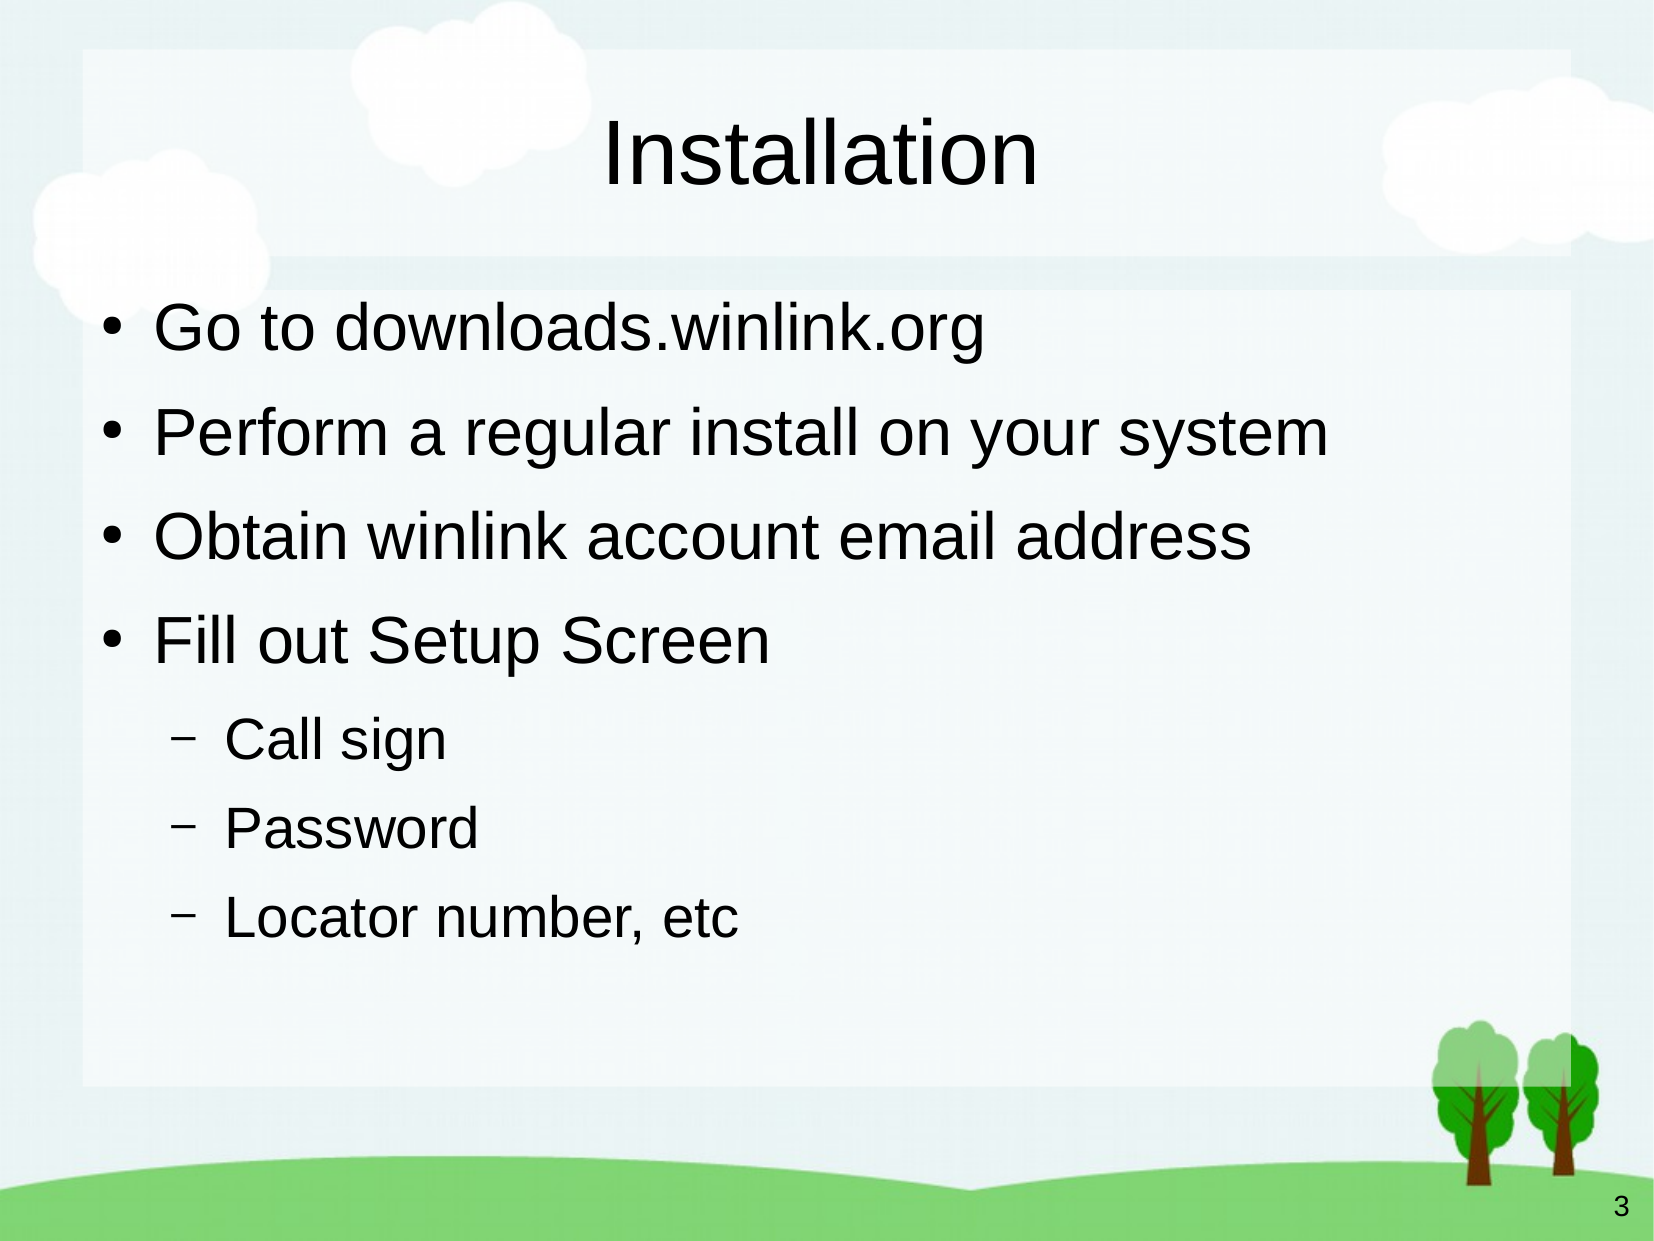

# Installation
Go to downloads.winlink.org
Perform a regular install on your system
Obtain winlink account email address
Fill out Setup Screen
Call sign
Password
Locator number, etc
3